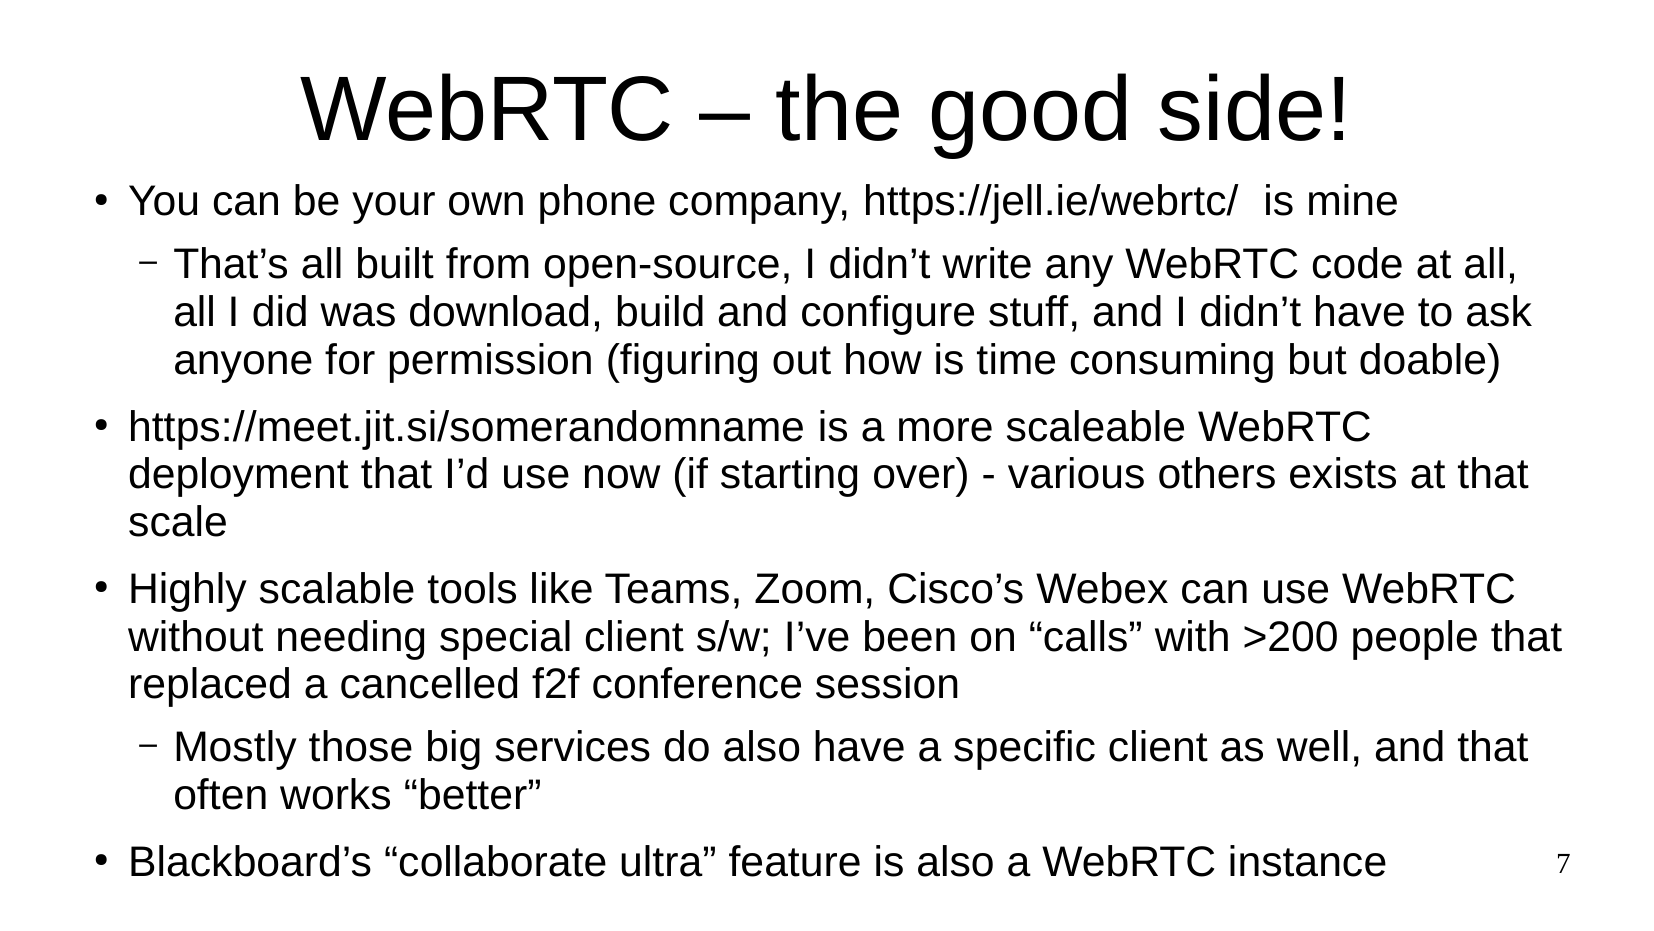

# WebRTC – the good side!
You can be your own phone company, https://jell.ie/webrtc/ is mine
That’s all built from open-source, I didn’t write any WebRTC code at all, all I did was download, build and configure stuff, and I didn’t have to ask anyone for permission (figuring out how is time consuming but doable)
https://meet.jit.si/somerandomname is a more scaleable WebRTC deployment that I’d use now (if starting over) - various others exists at that scale
Highly scalable tools like Teams, Zoom, Cisco’s Webex can use WebRTC without needing special client s/w; I’ve been on “calls” with >200 people that replaced a cancelled f2f conference session
Mostly those big services do also have a specific client as well, and that often works “better”
Blackboard’s “collaborate ultra” feature is also a WebRTC instance
7